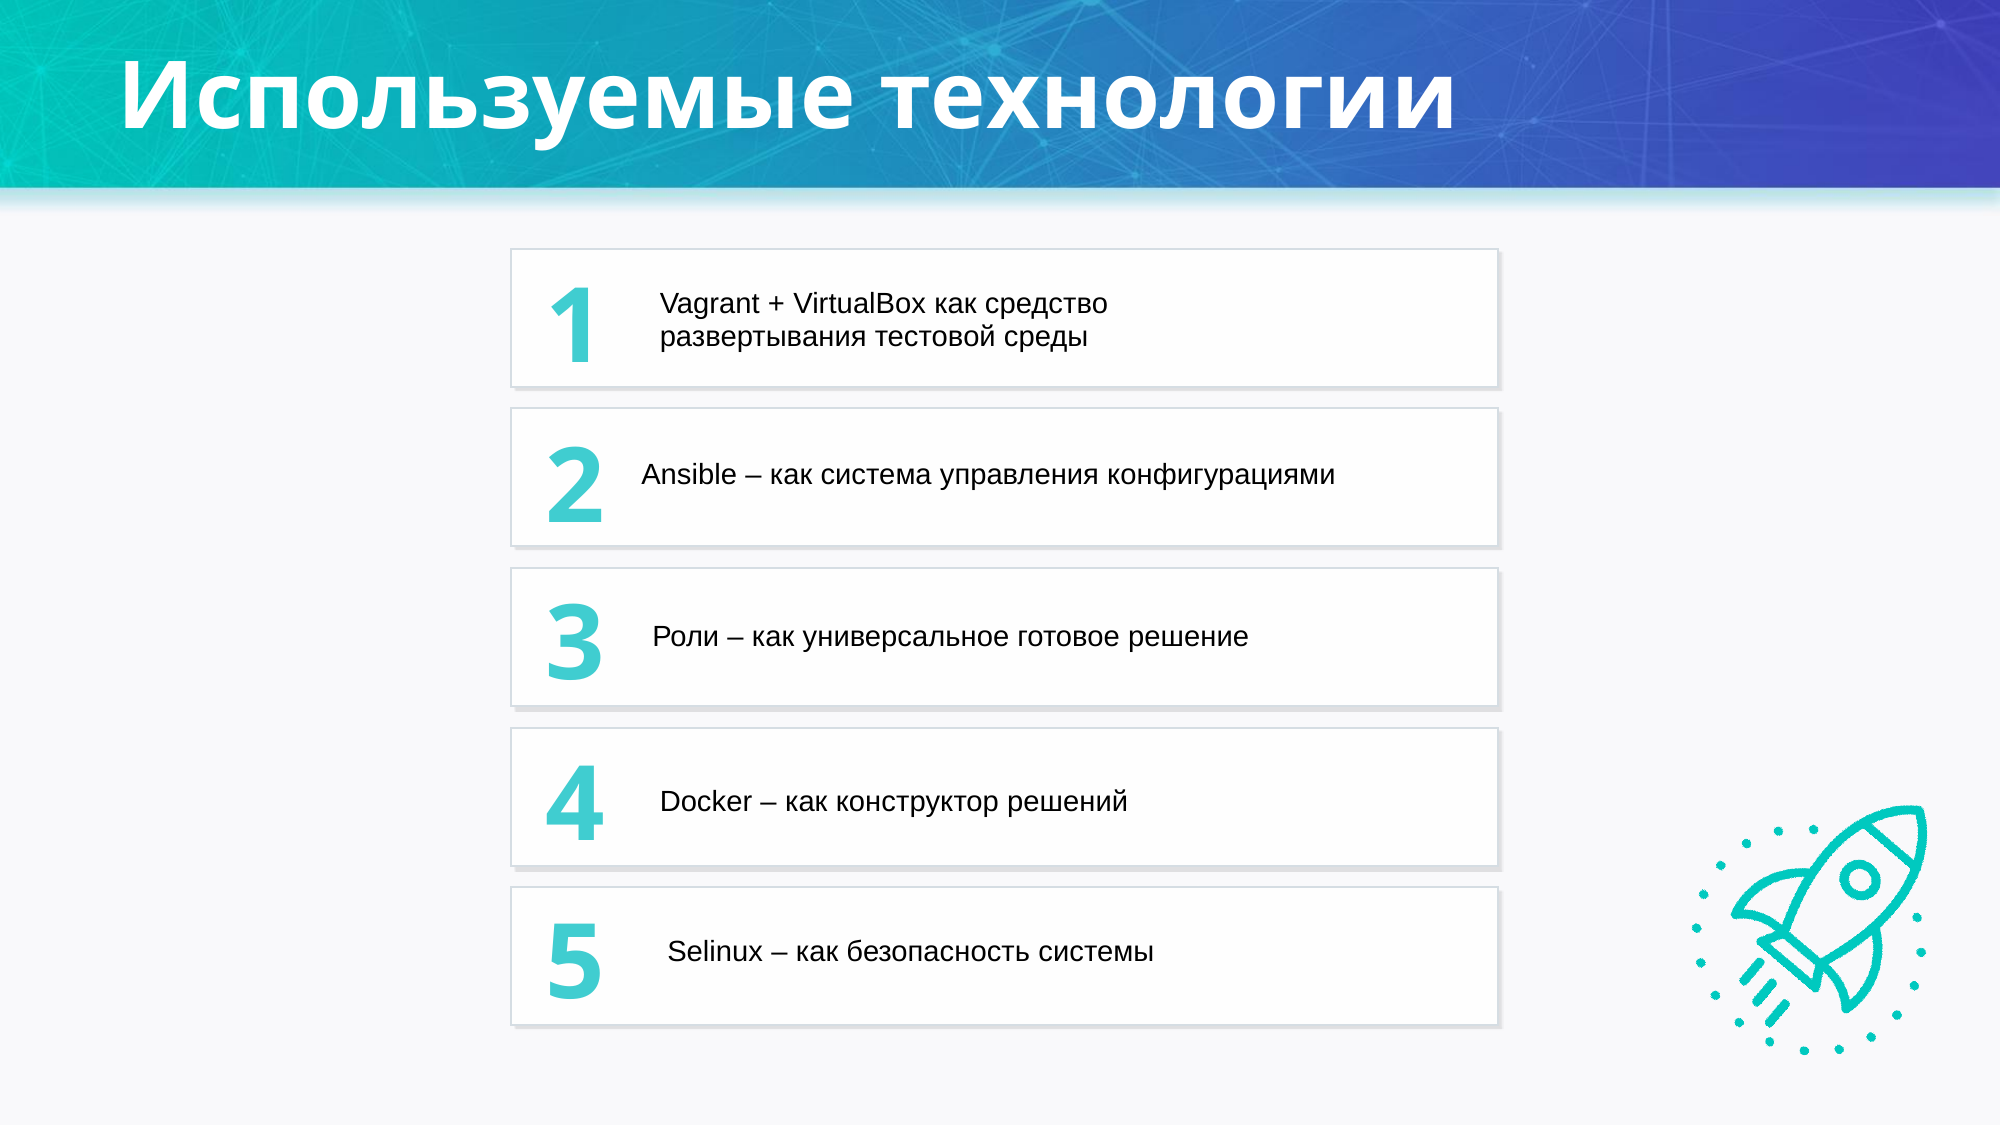

Используемые технологии
1
Vagrant + VirtualBox как средство развертывания тестовой среды
2
Ansible – как система управления конфигурациями
3
Роли – как универсальное готовое решение
4
0-9
Docker – как конструктор решений
5
Selinux – как безопасность системы